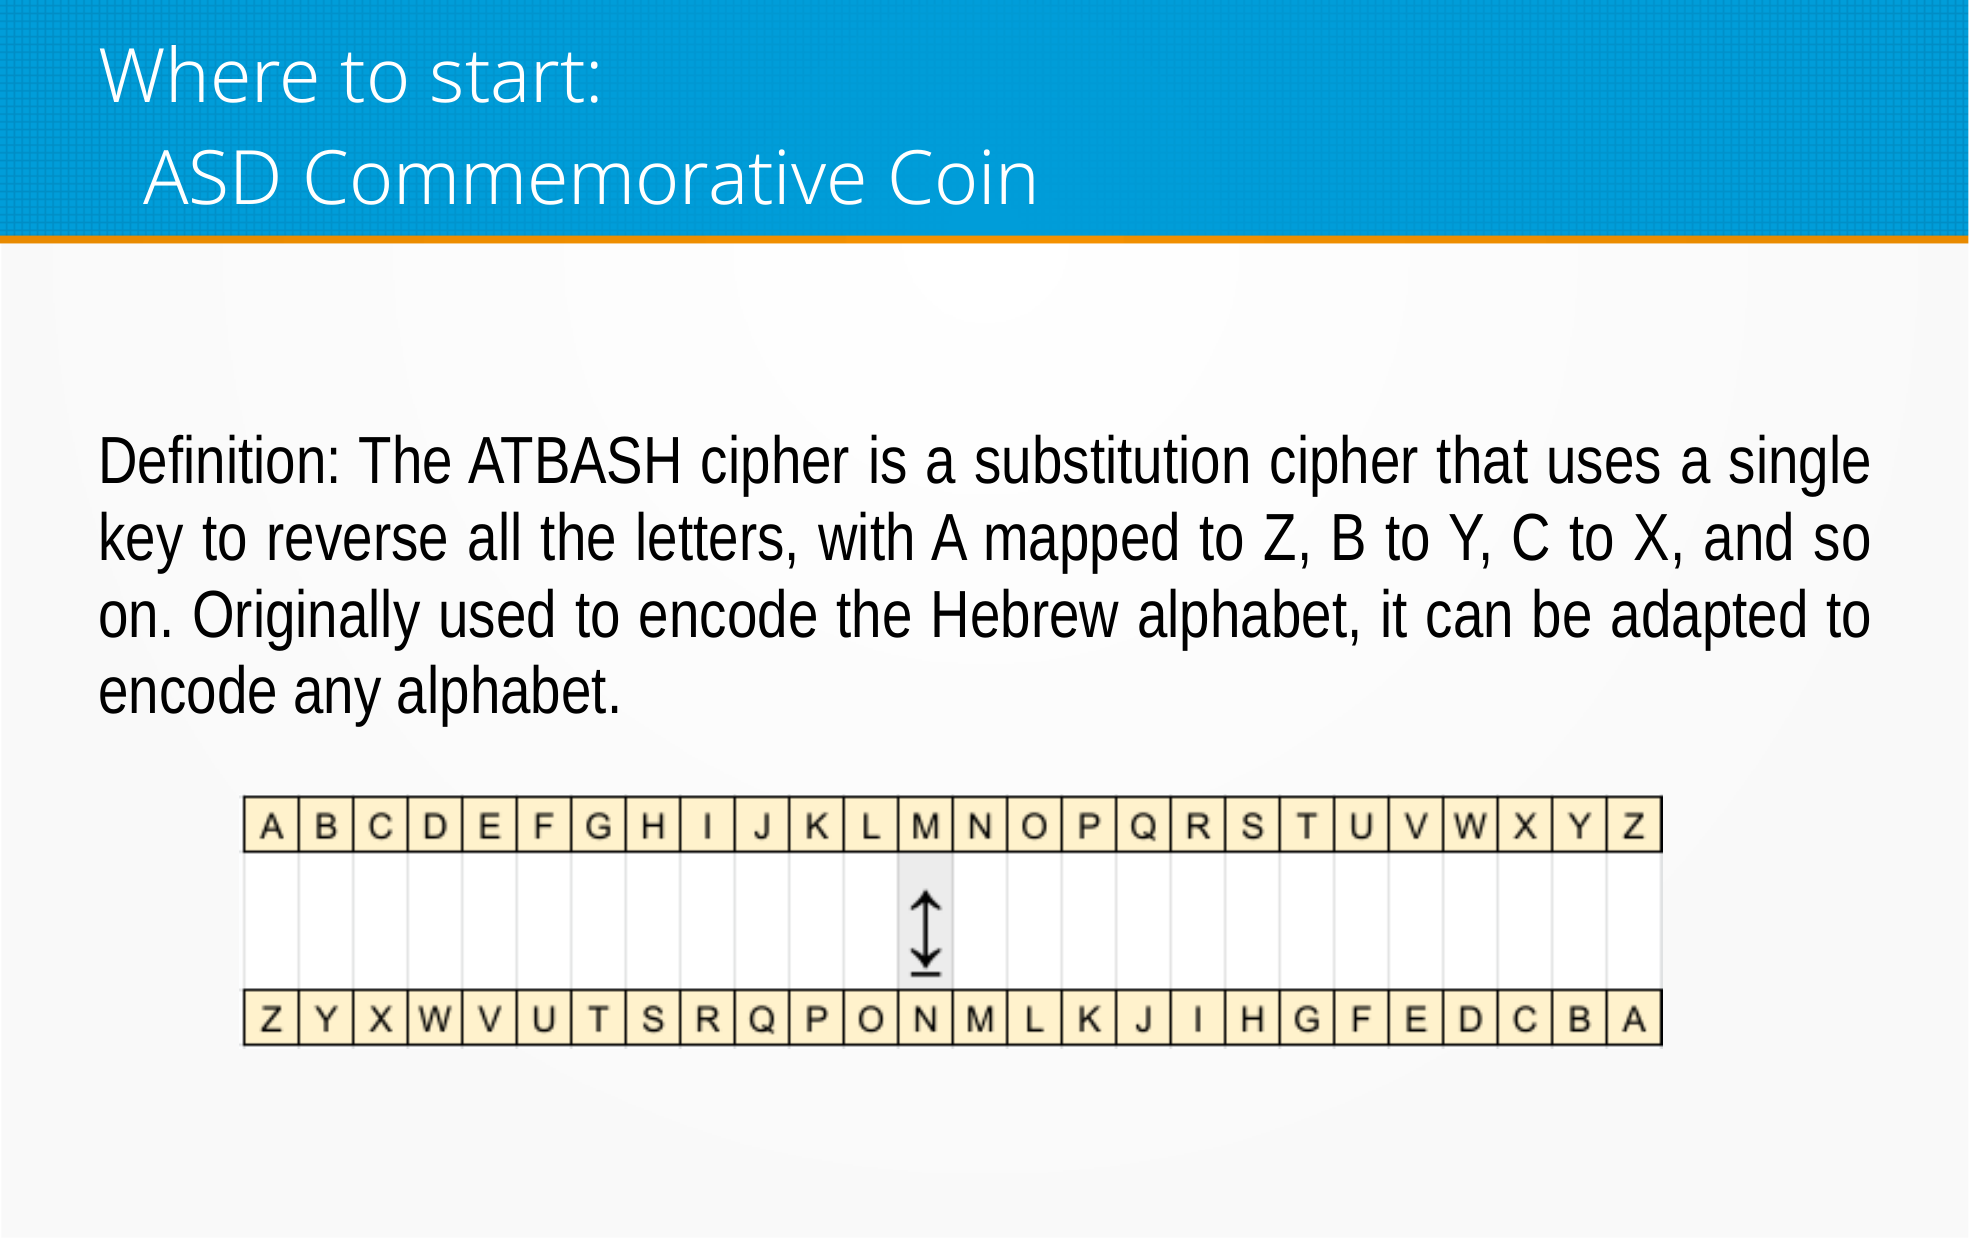

# Where to start: ASD Commemorative Coin
Definition: The ATBASH cipher is a substitution cipher that uses a single key to reverse all the letters, with A mapped to Z, B to Y, C to X, and so on. Originally used to encode the Hebrew alphabet, it can be adapted to encode any alphabet.